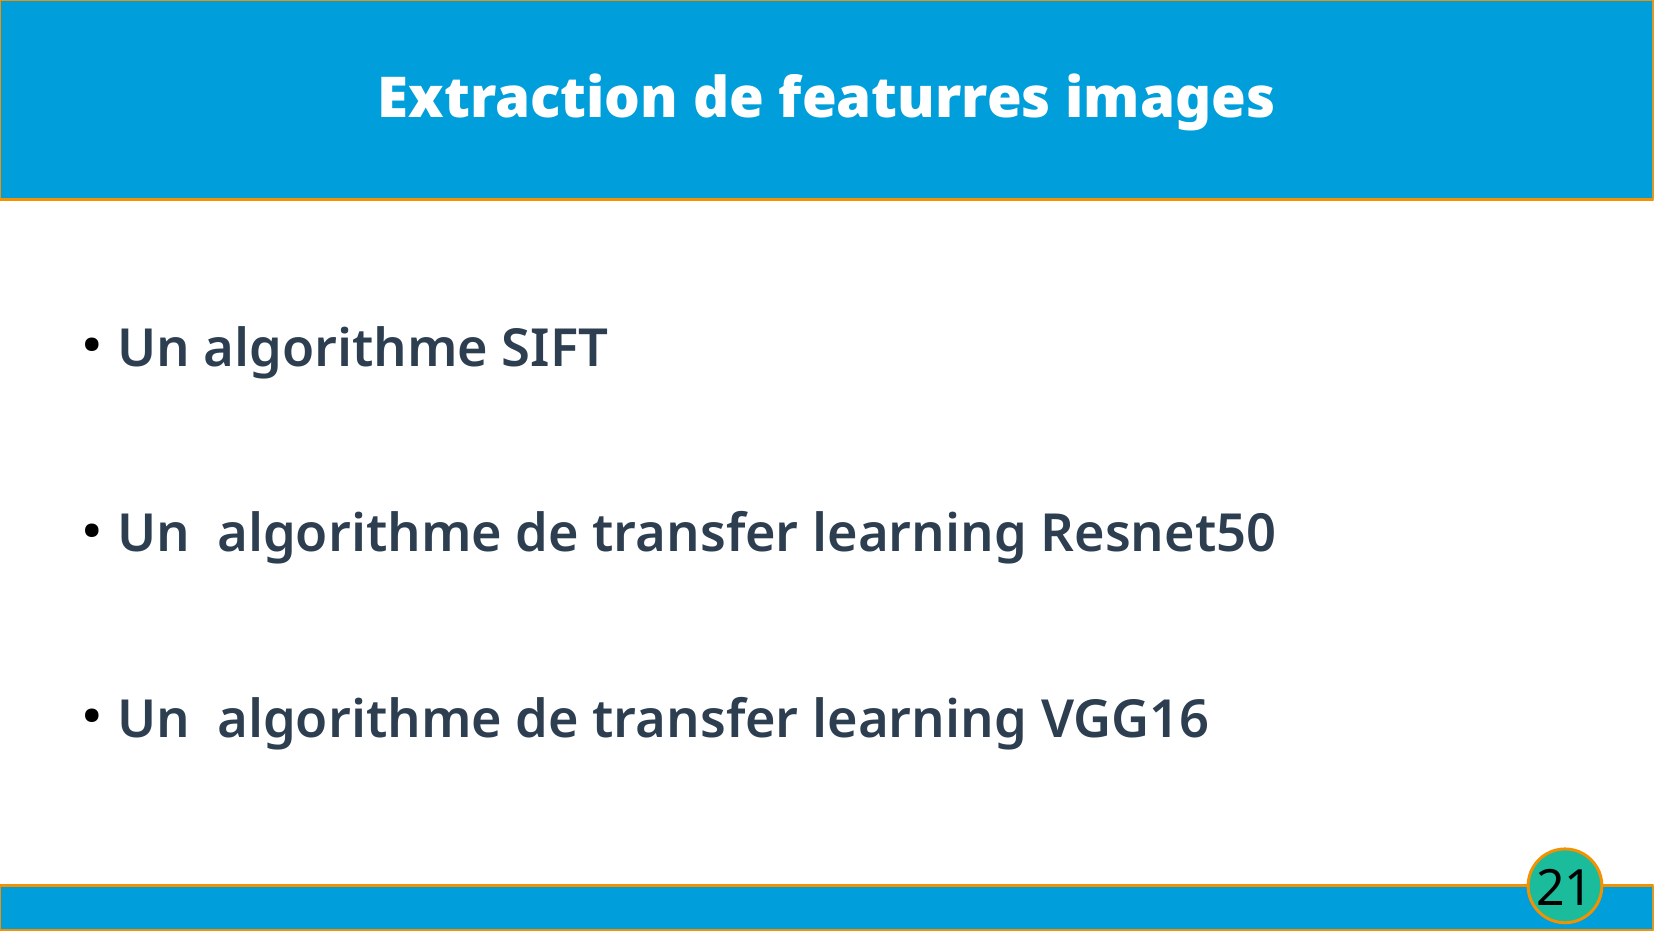

# Extraction de featurres images
Un algorithme SIFT
Un algorithme de transfer learning Resnet50
Un algorithme de transfer learning VGG16